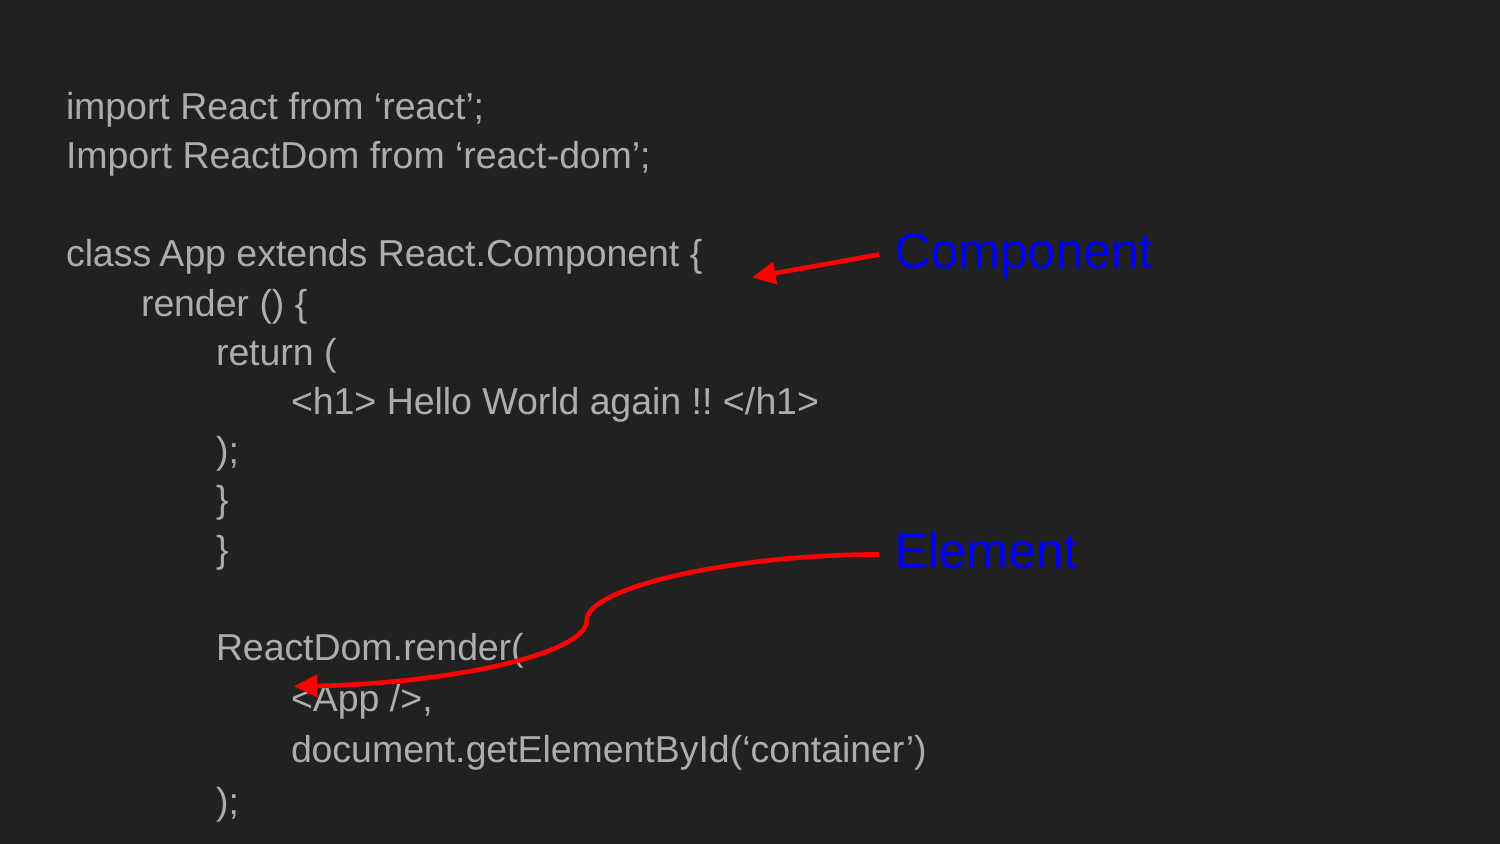

# import React from ‘react’;
Import ReactDom from ‘react-dom’;
class App extends React.Component {
	render () {
		return (
			<h1> Hello World again !! </h1>
);
}
}
ReactDom.render(
	<App />,
	document.getElementById(‘container’)
);
Component
Element